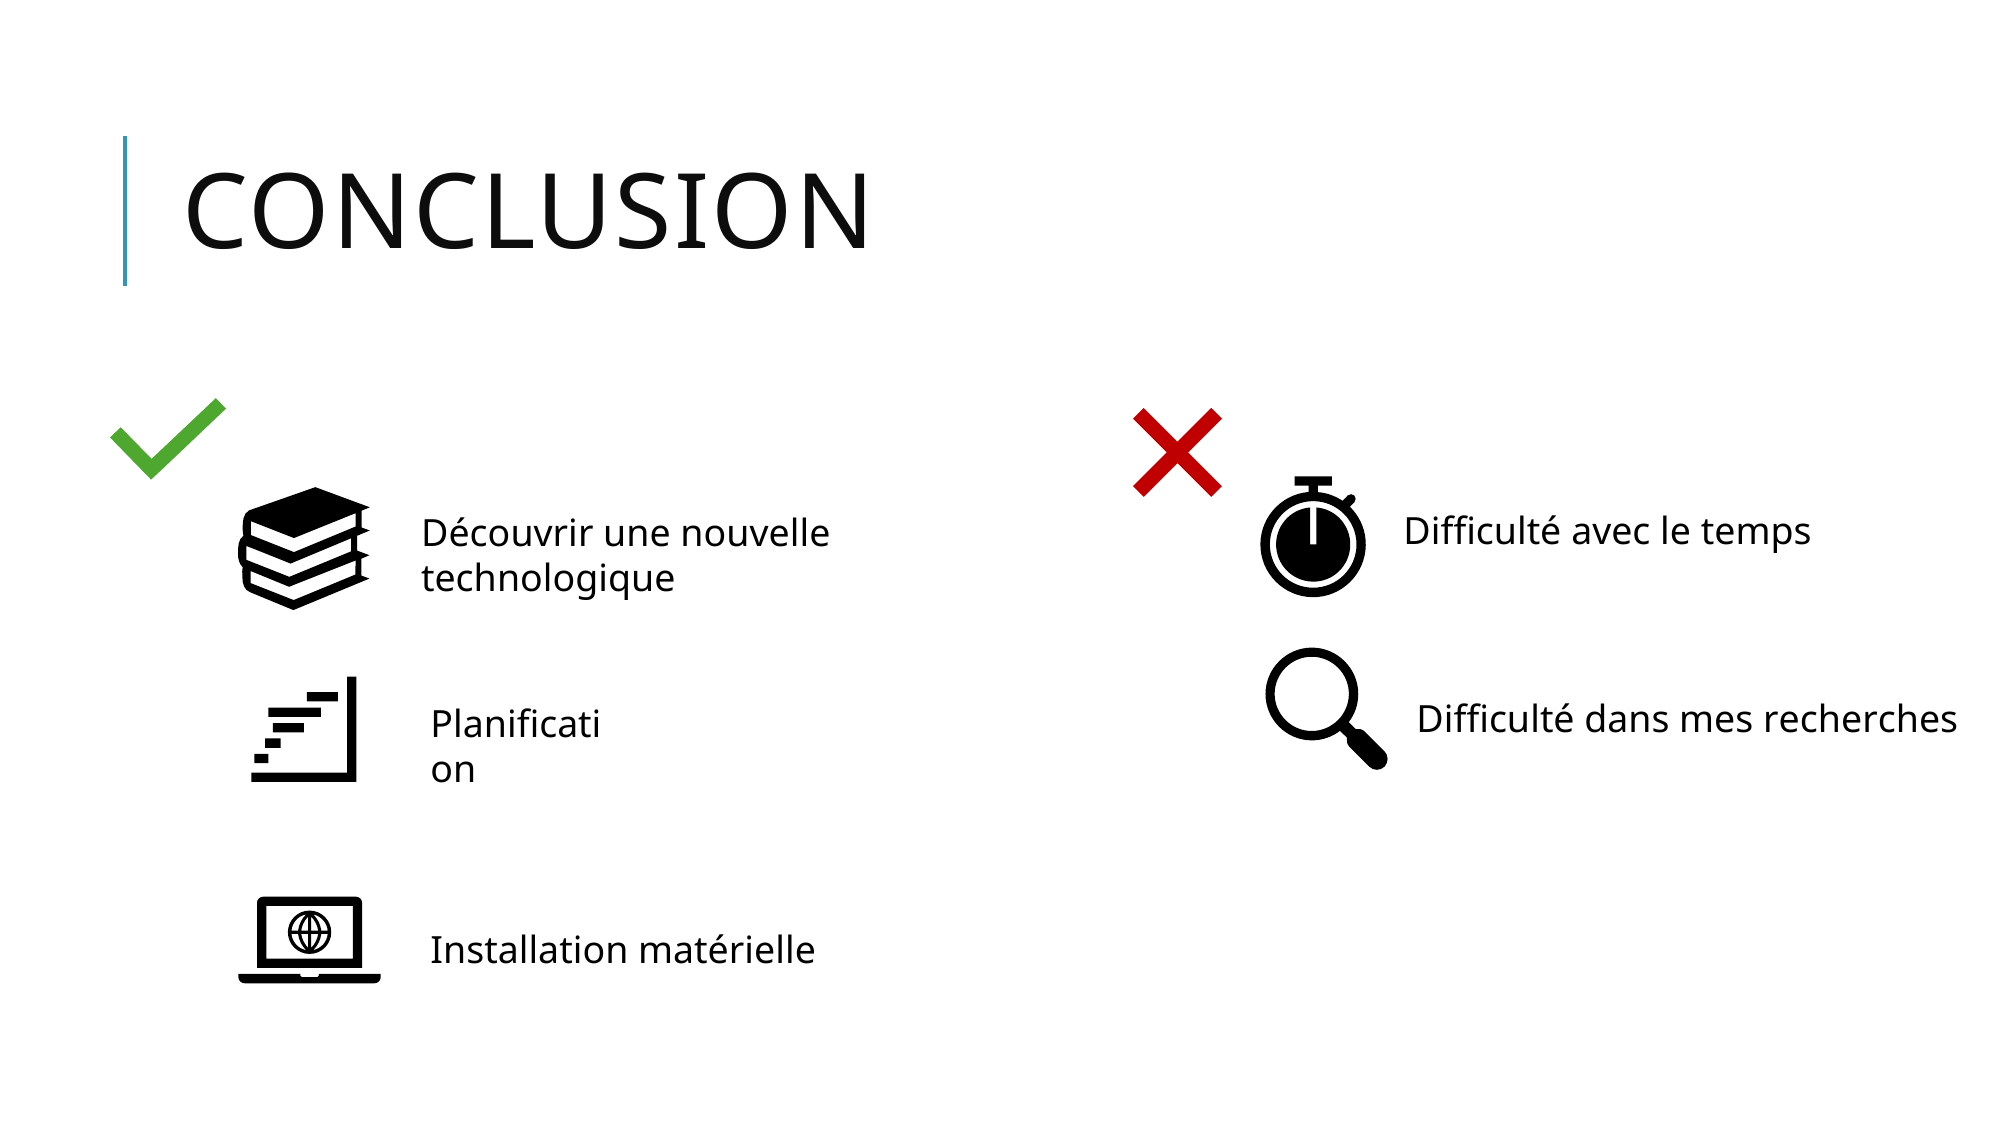

# Conclusion
Difficulté avec le temps
Découvrir une nouvelle technologique
Difficulté dans mes recherches
Planification
Installation matérielle